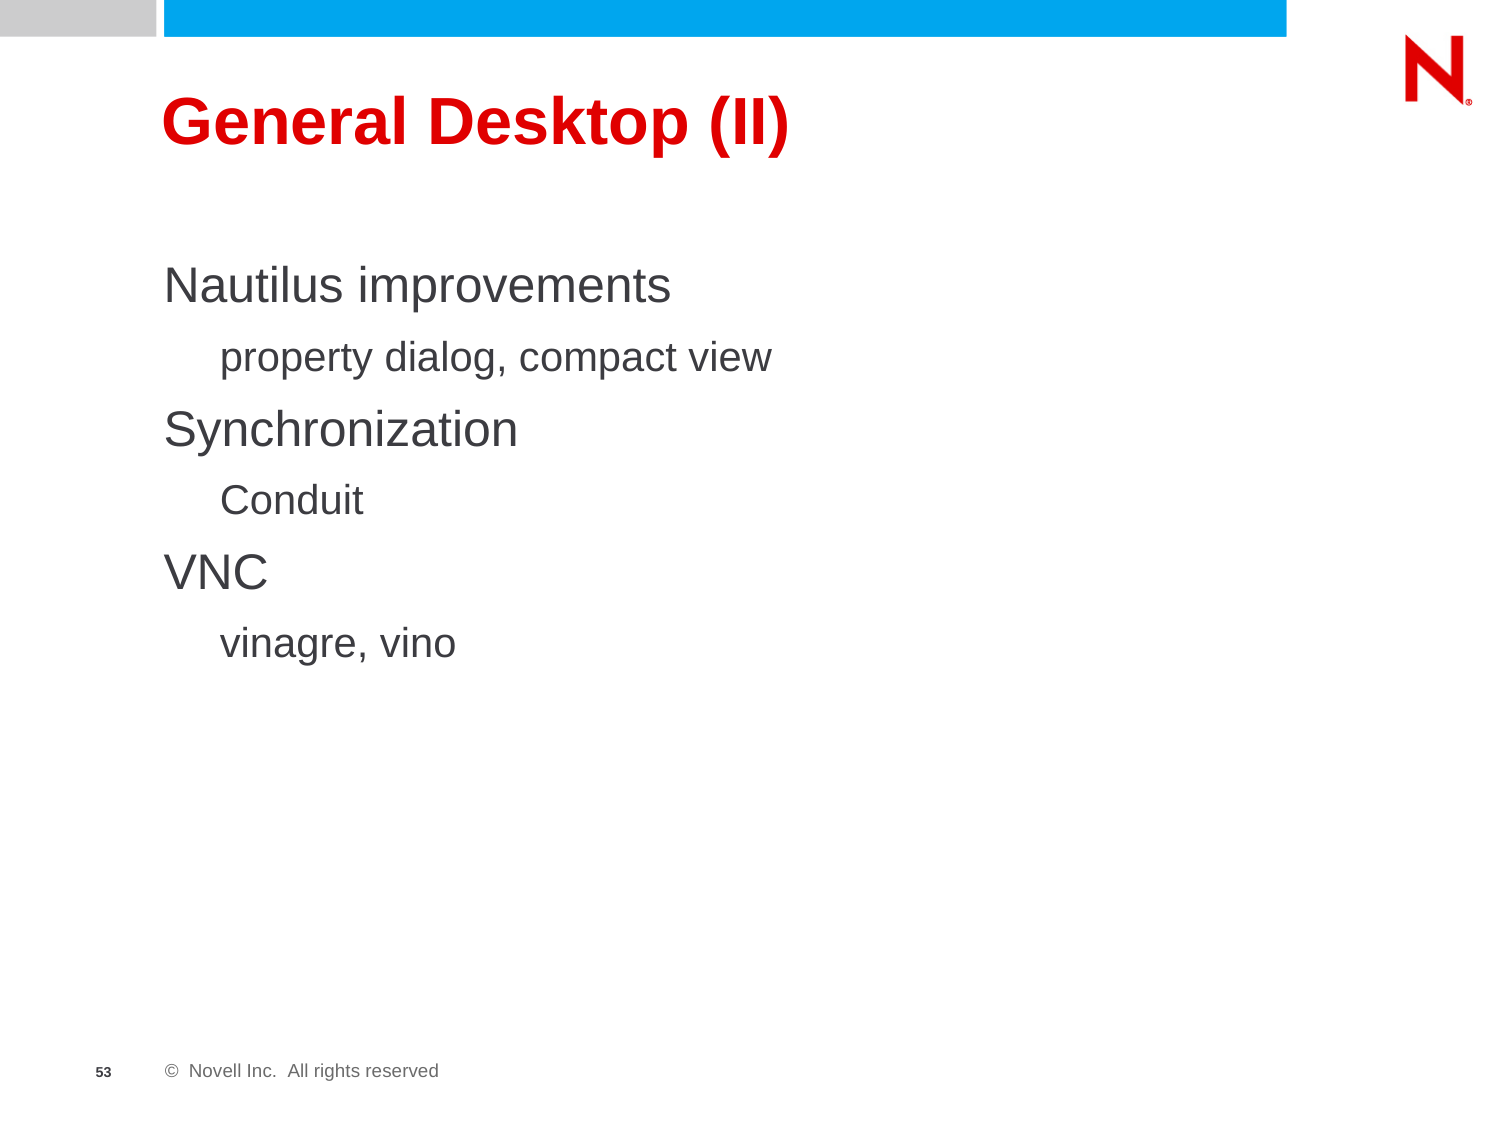

# General Desktop (II)
Nautilus improvements
property dialog, compact view
Synchronization
Conduit
VNC
vinagre, vino